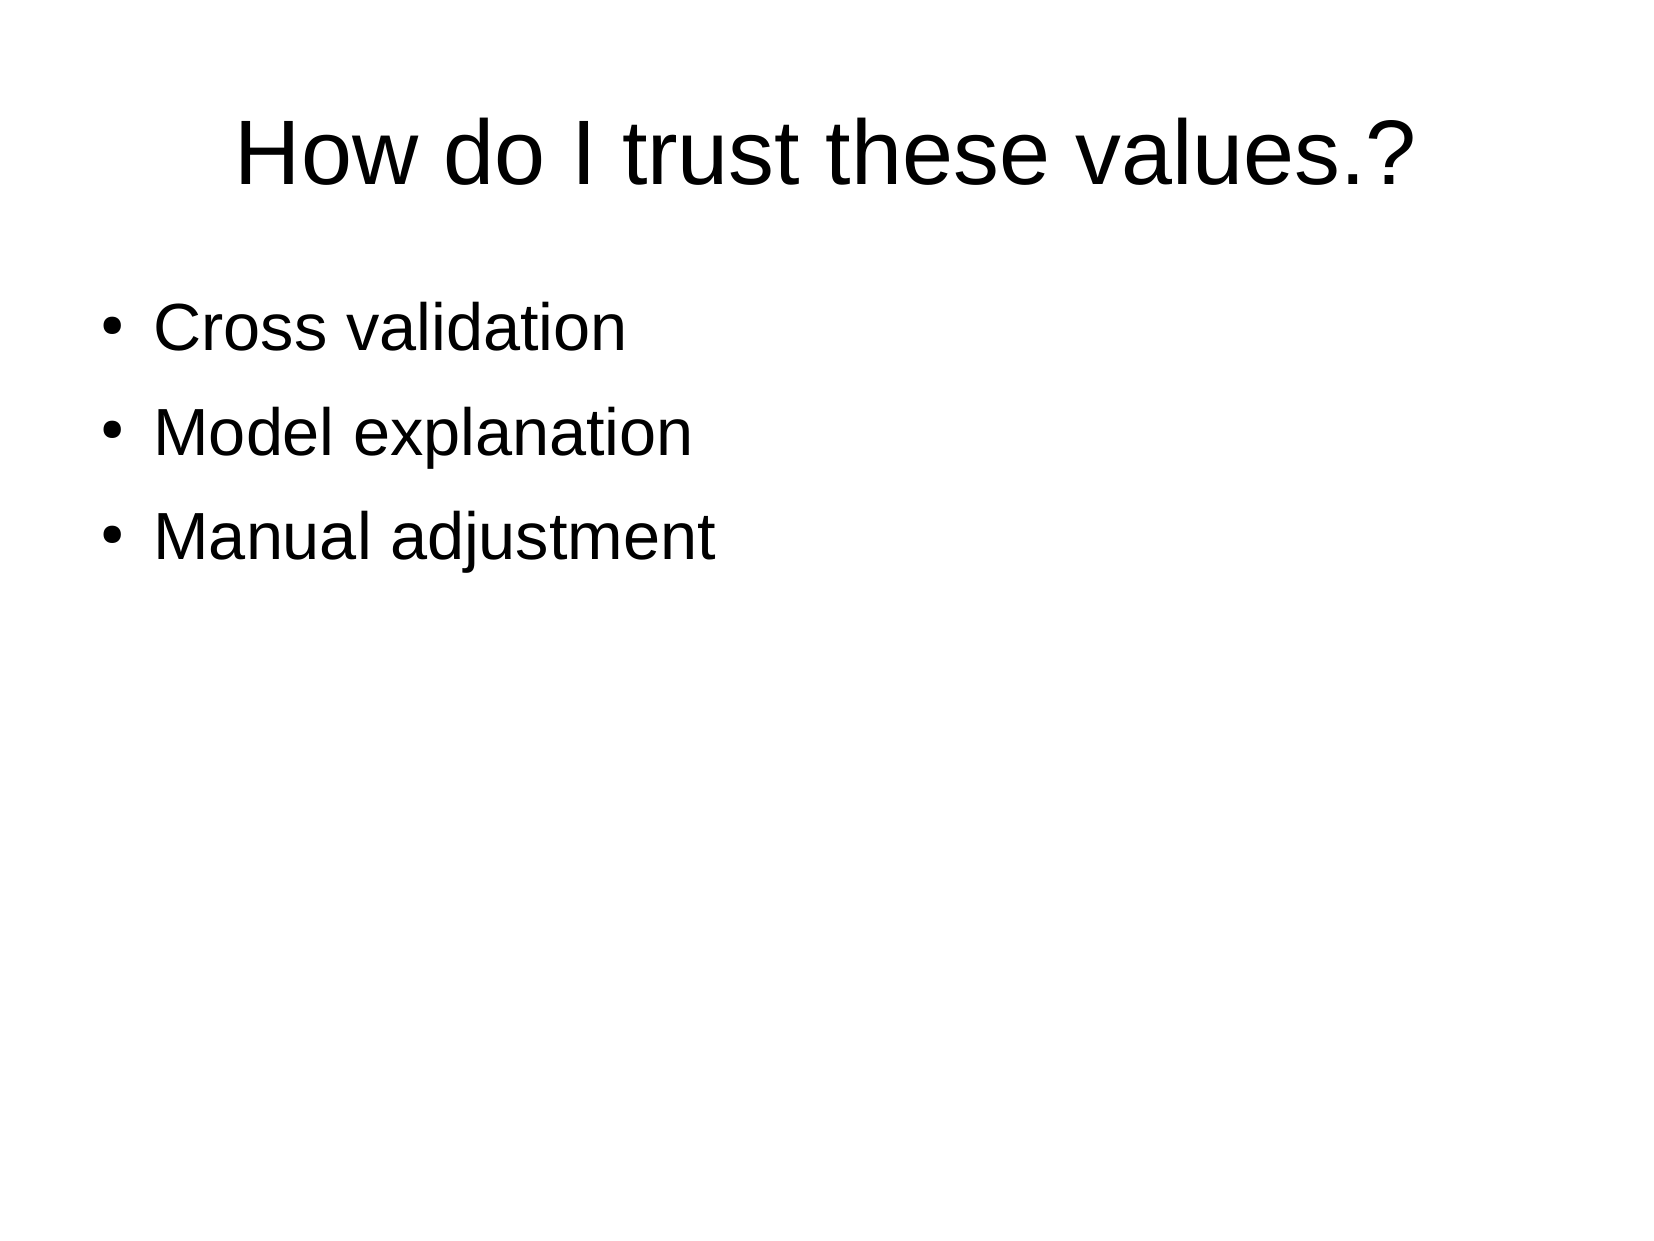

# How do I trust these values.?
Cross validation
Model explanation
Manual adjustment